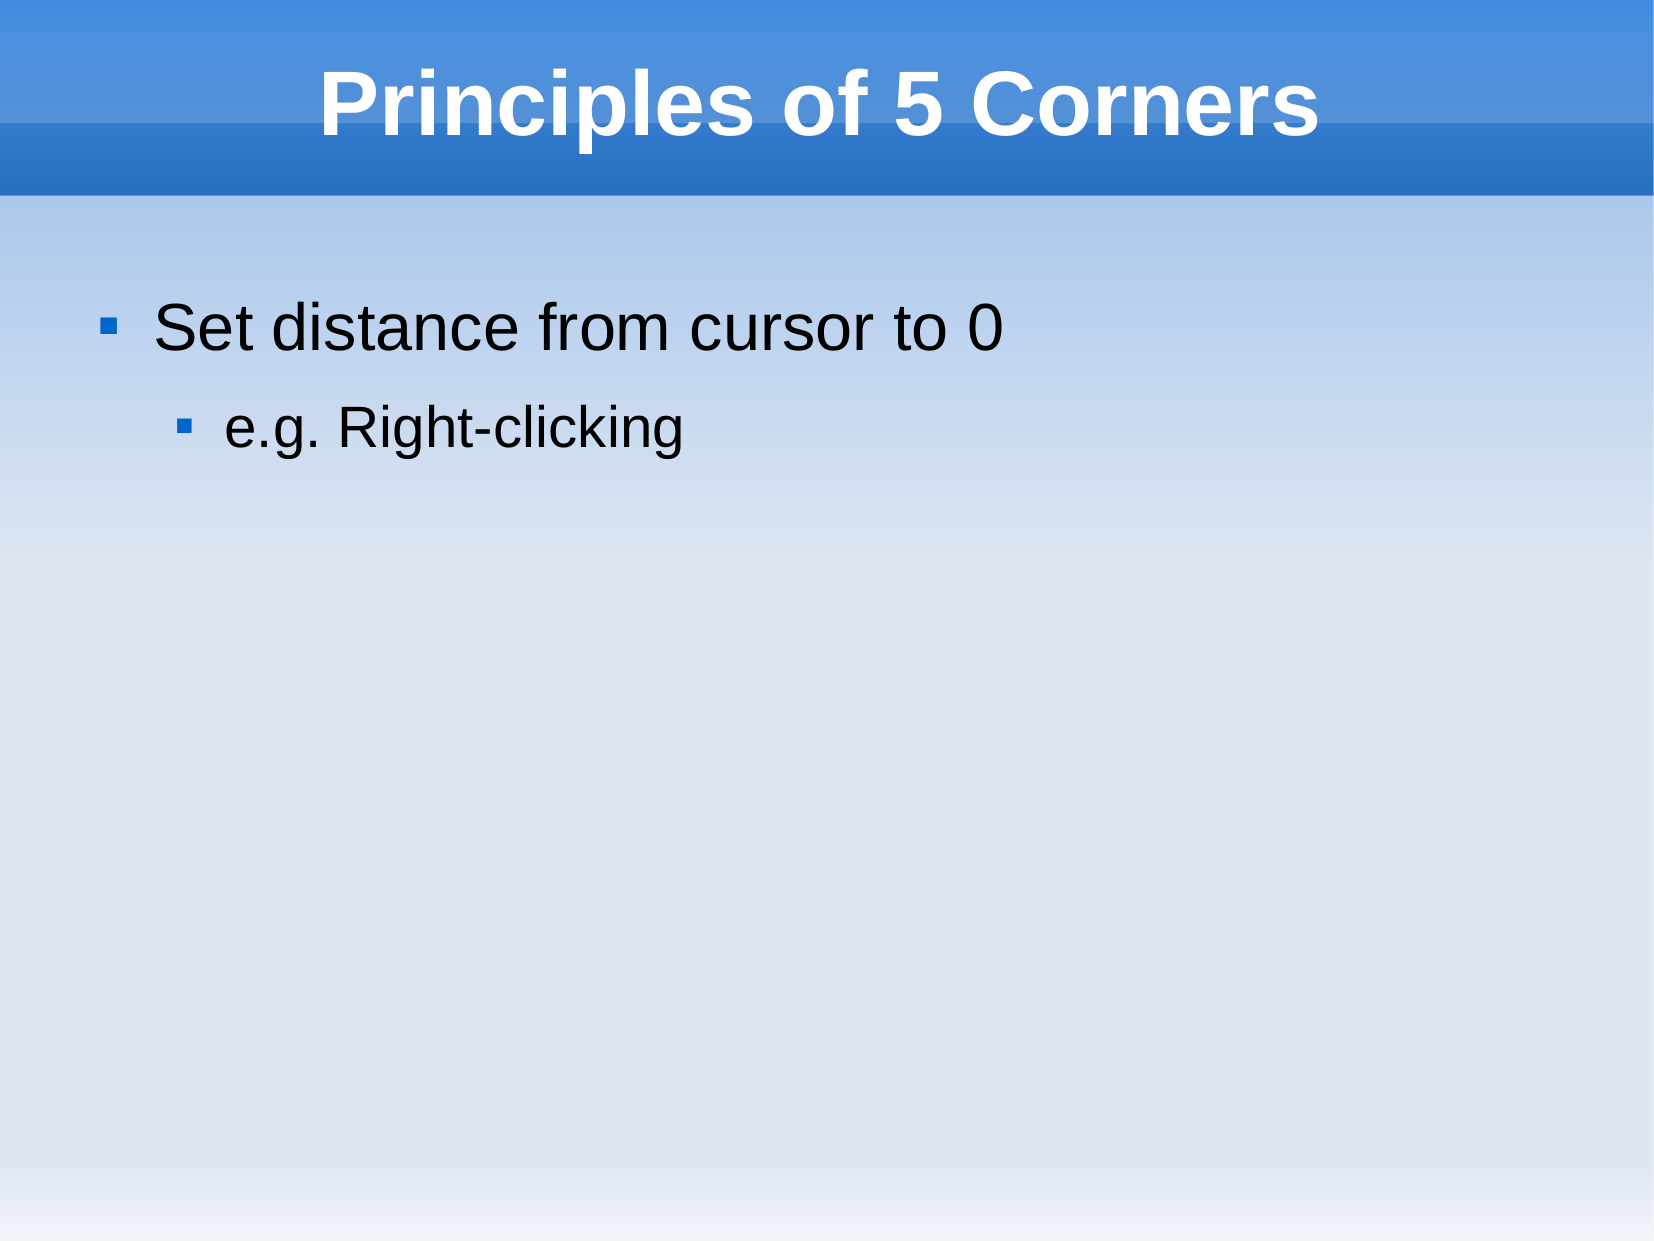

# Principles of 5 Corners
Set distance from cursor to 0
e.g. Right-clicking